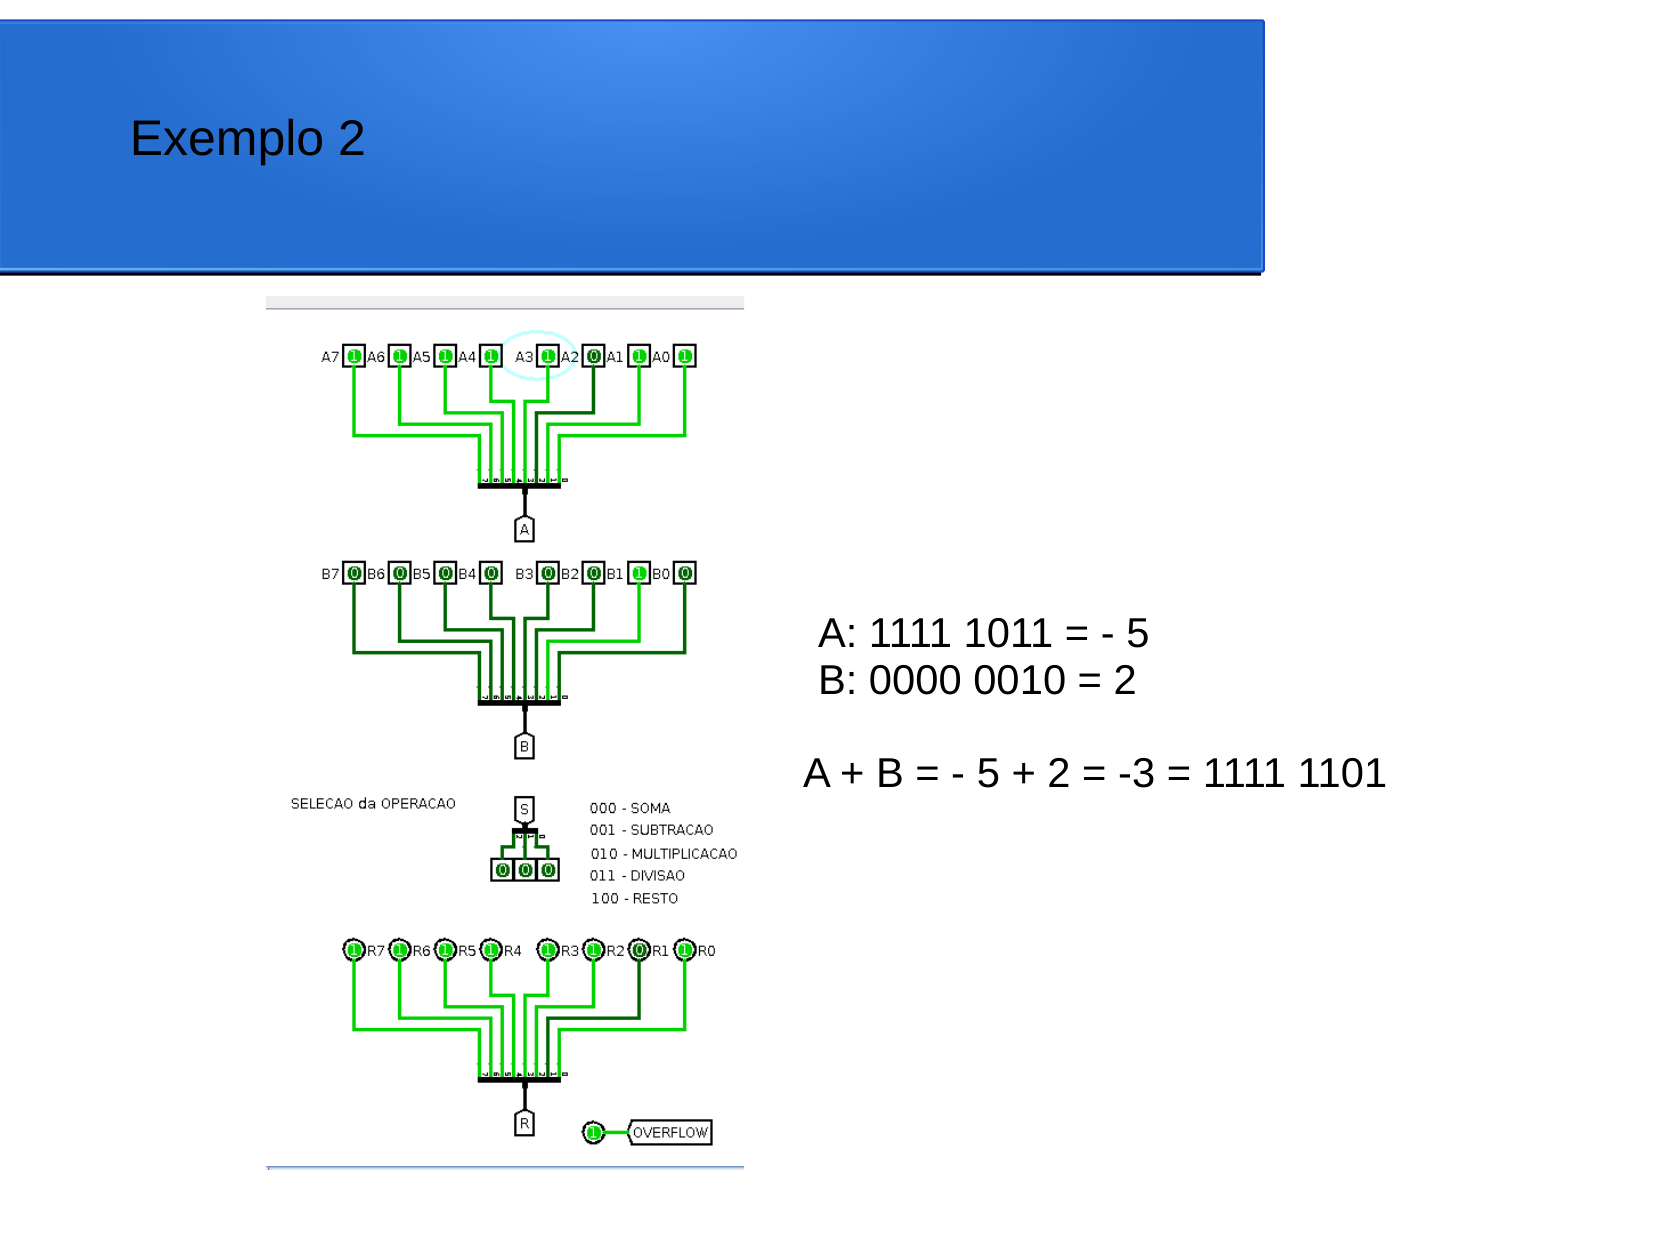

# Exemplo 2
A: 1111 1011 = - 5
B: 0000 0010 = 2
A + B = - 5 + 2 = -3 = 1111 1101